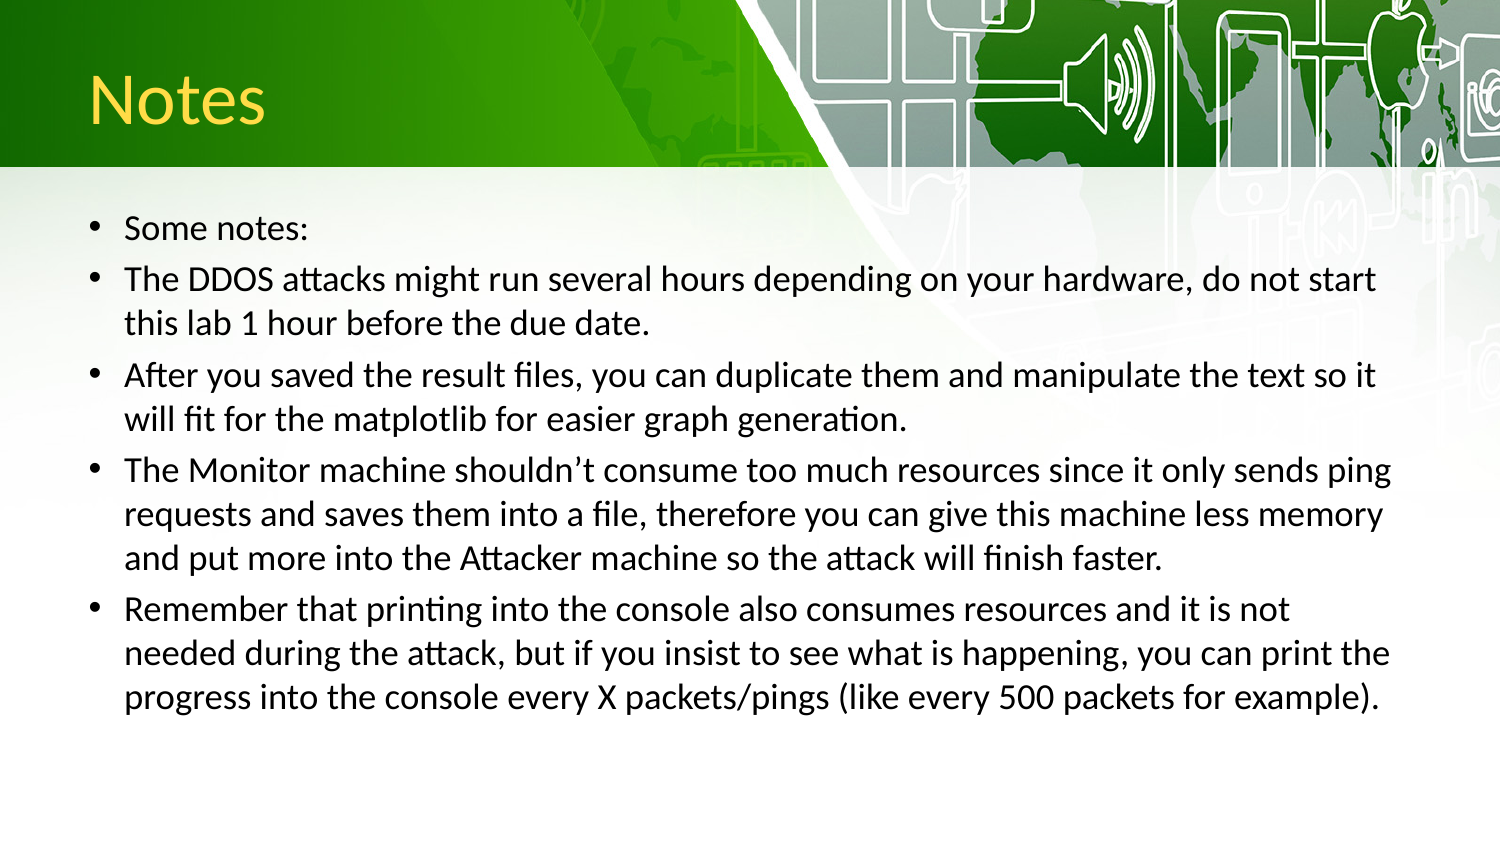

# Notes
Some notes:
The DDOS attacks might run several hours depending on your hardware, do not start this lab 1 hour before the due date.
After you saved the result files, you can duplicate them and manipulate the text so it will fit for the matplotlib for easier graph generation.
The Monitor machine shouldn’t consume too much resources since it only sends ping requests and saves them into a file, therefore you can give this machine less memory and put more into the Attacker machine so the attack will finish faster.
Remember that printing into the console also consumes resources and it is not needed during the attack, but if you insist to see what is happening, you can print the progress into the console every X packets/pings (like every 500 packets for example).